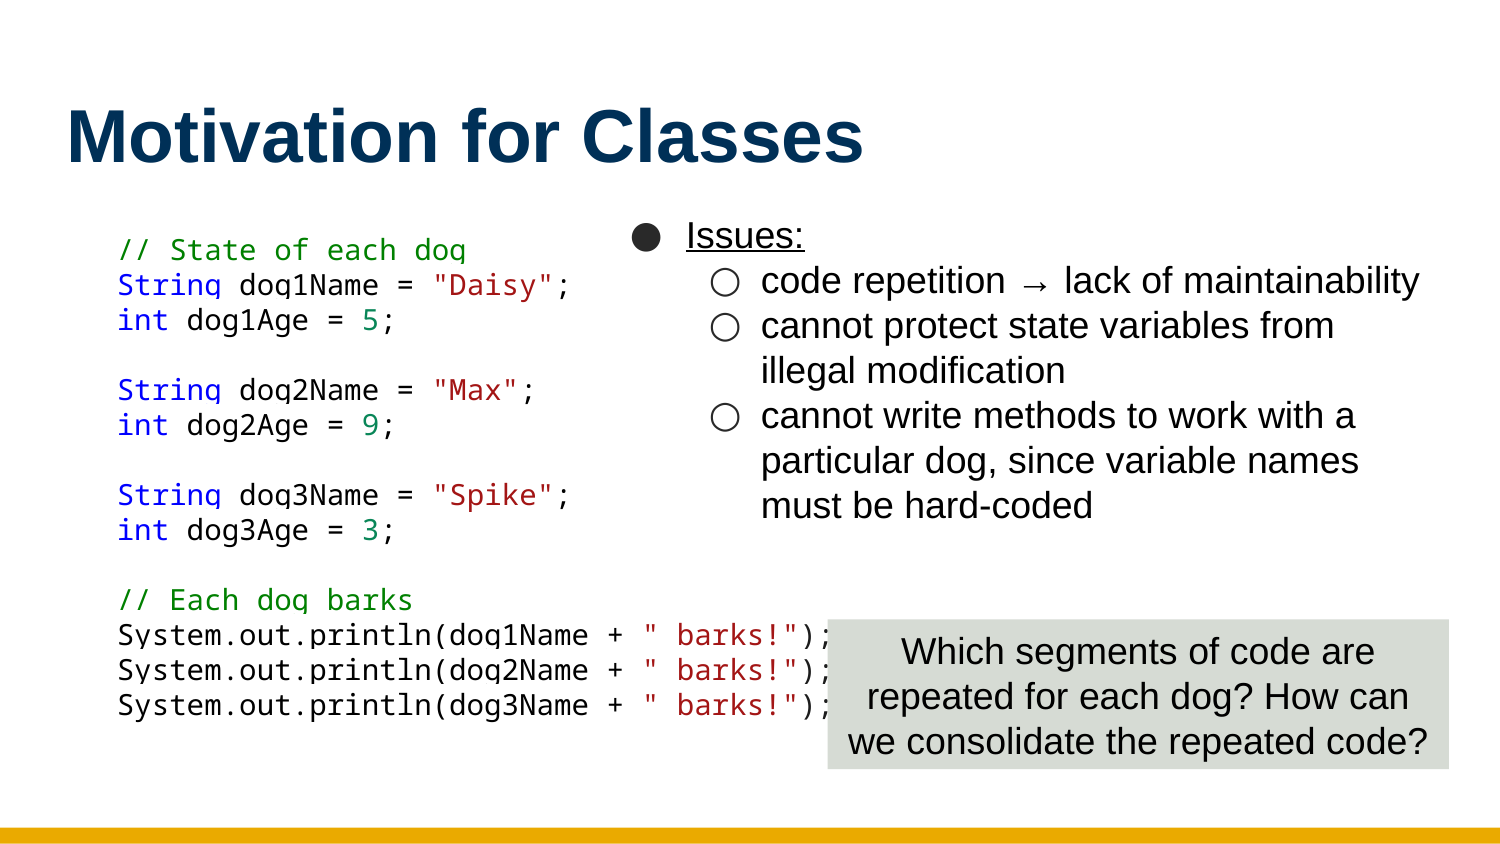

# Motivation for Classes
Issues:
code repetition → lack of maintainability
cannot protect state variables from illegal modification
cannot write methods to work with a particular dog, since variable names must be hard-coded
// State of each dog
String dog1Name = "Daisy";
int dog1Age = 5;
String dog2Name = "Max";
int dog2Age = 9;
String dog3Name = "Spike";
int dog3Age = 3;
// Each dog barks
System.out.println(dog1Name + " barks!");
System.out.println(dog2Name + " barks!");
System.out.println(dog3Name + " barks!");
Which segments of code are repeated for each dog? How can we consolidate the repeated code?